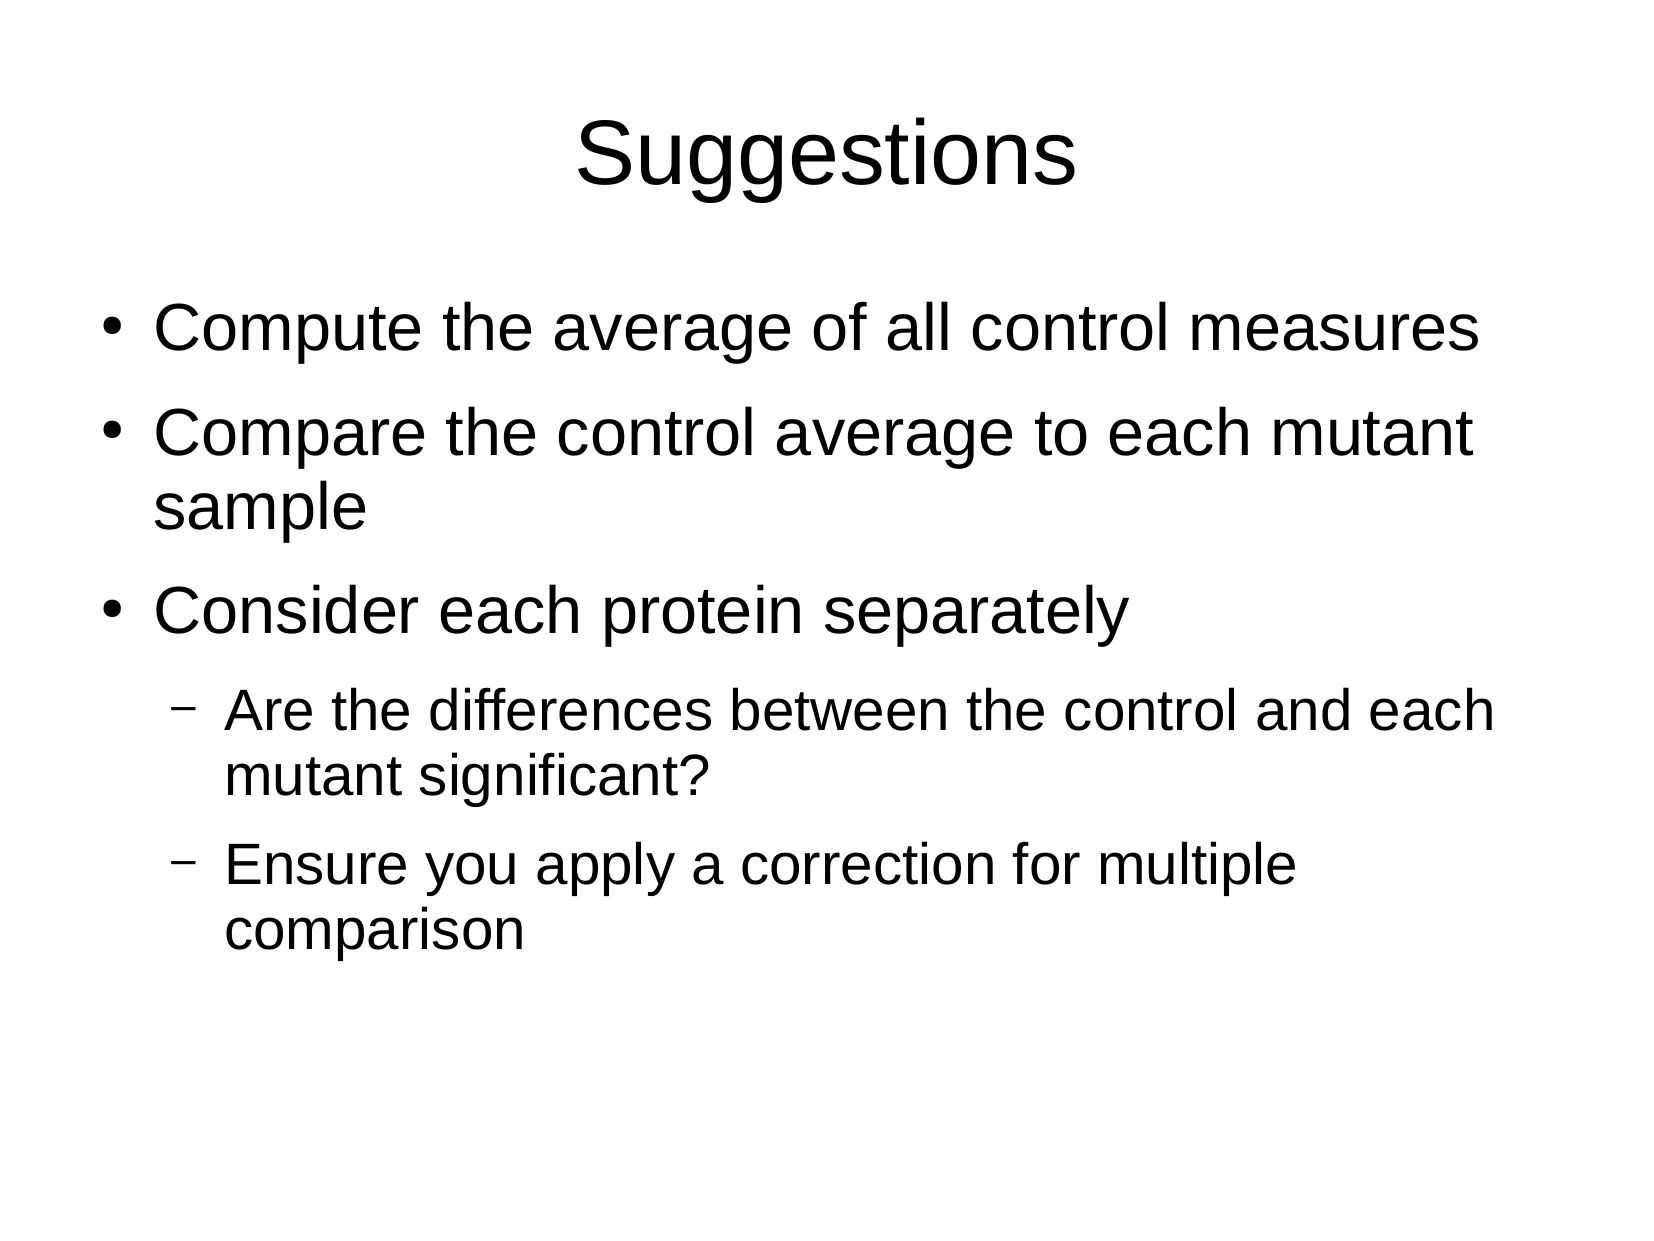

# Suggestions
Compute the average of all control measures
Compare the control average to each mutant sample
Consider each protein separately
Are the differences between the control and each mutant significant?
Ensure you apply a correction for multiple comparison